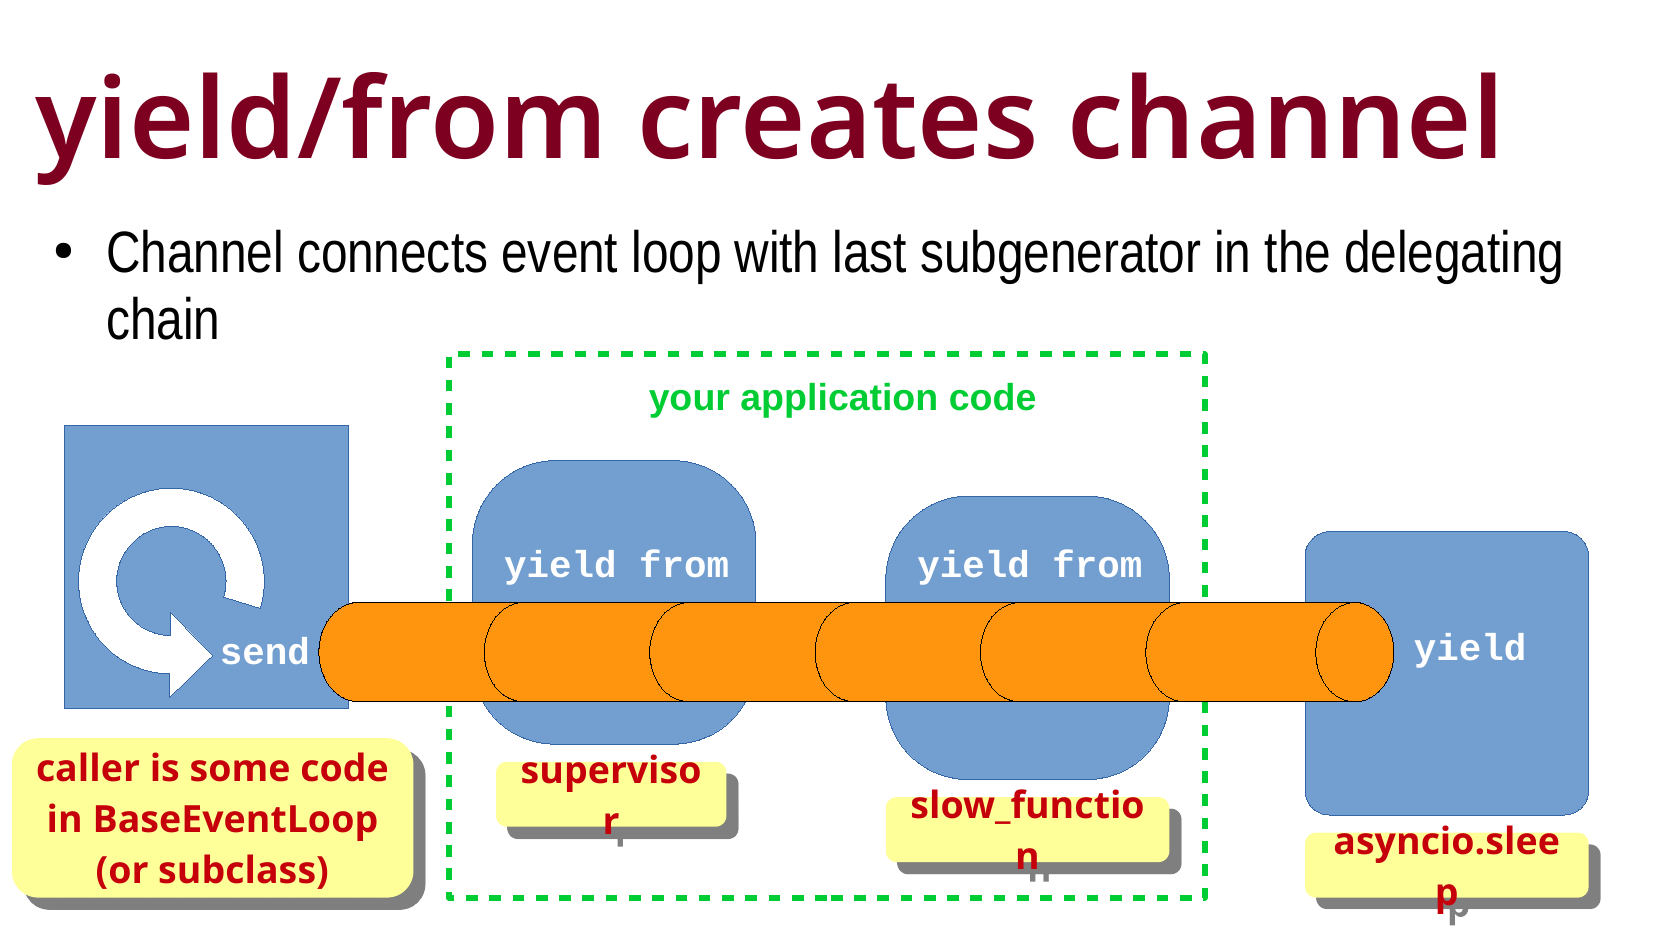

# yield/from creates channel
Channel connects event loop with last subgenerator in the delegating chain
your application code
yield from
yield from
yield
send
caller is some code in BaseEventLoop (or subclass)
supervisor
slow_function
asyncio.sleep